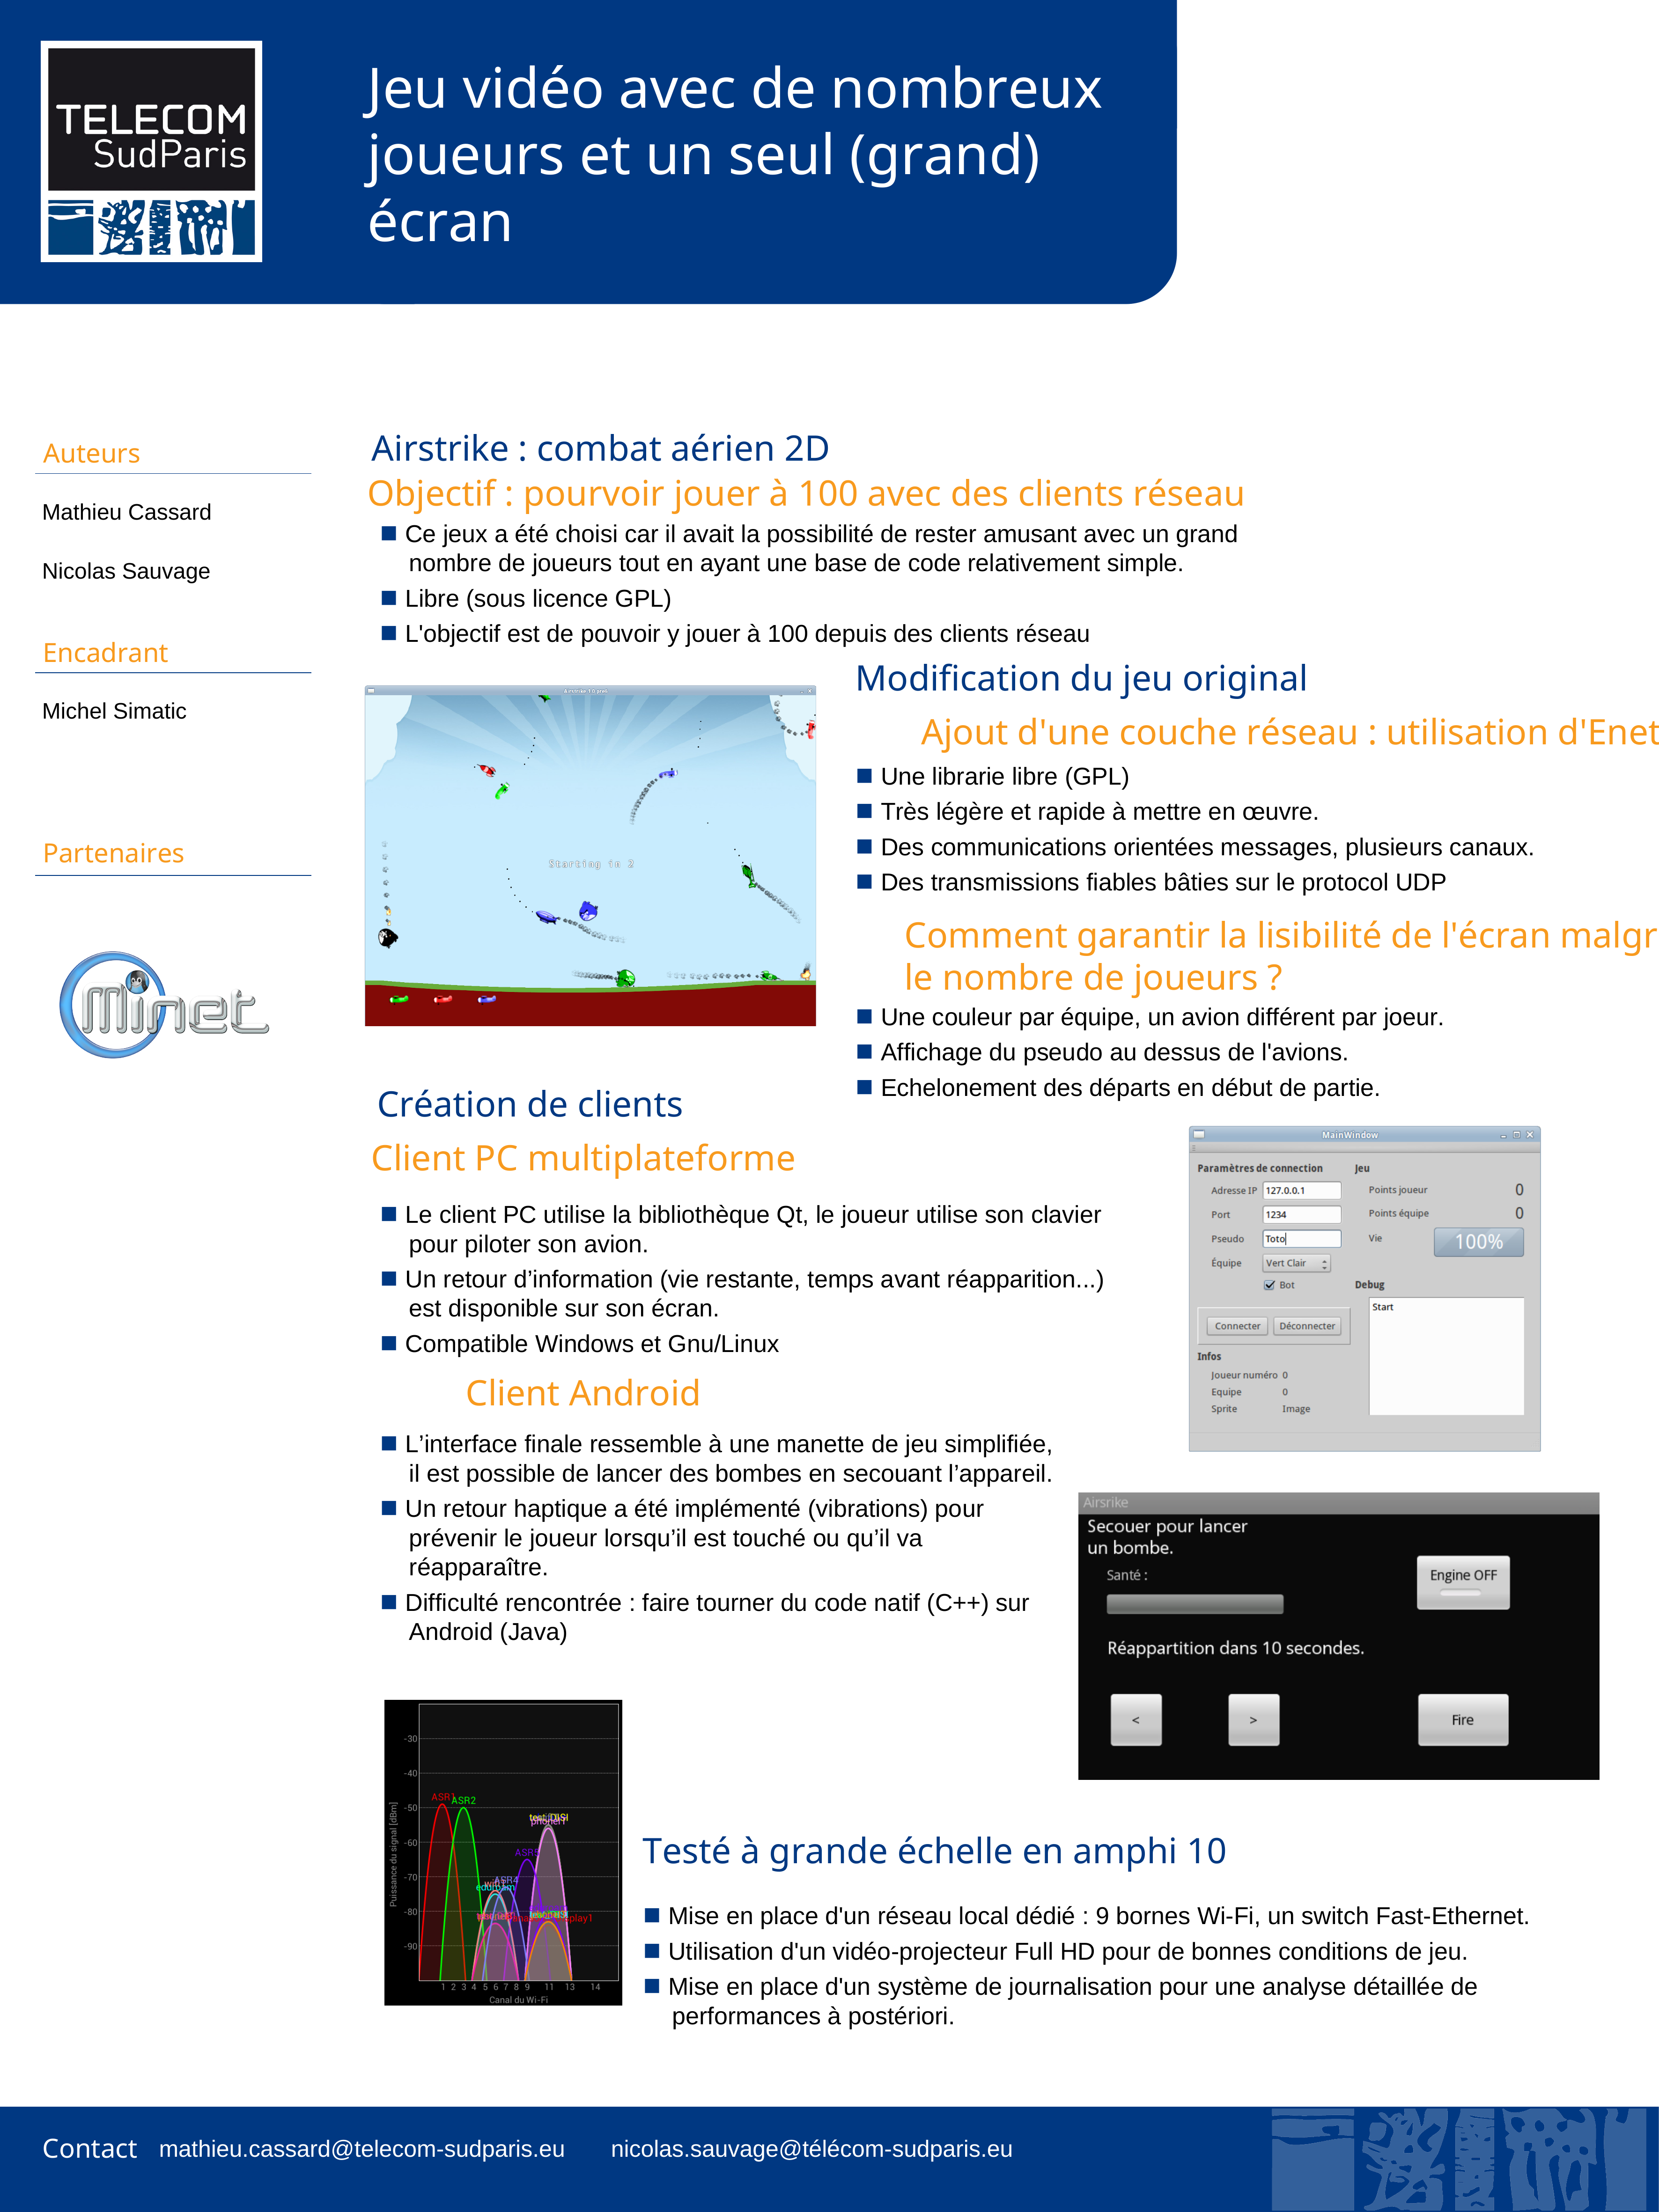

# Jeu vidéo avec de nombreux joueurs et un seul (grand) écran
Airstrike : combat aérien 2D
Auteurs
Objectif : pourvoir jouer à 100 avec des clients réseau
Mathieu Cassard
Nicolas Sauvage
 Ce jeux a été choisi car il avait la possibilité de rester amusant avec un grand nombre de joueurs tout en ayant une base de code relativement simple.
 Libre (sous licence GPL)
 L'objectif est de pouvoir y jouer à 100 depuis des clients réseau
Encadrant
Modification du jeu original
Michel Simatic
Ajout d'une couche réseau : utilisation d'Enet
 Une librarie libre (GPL)
 Très légère et rapide à mettre en œuvre.
 Des communications orientées messages, plusieurs canaux.
 Des transmissions fiables bâties sur le protocol UDP
Partenaires
Comment garantir la lisibilité de l'écran malgré
le nombre de joueurs ?
 Une couleur par équipe, un avion différent par joeur.
 Affichage du pseudo au dessus de l'avions.
 Echelonement des départs en début de partie.
Création de clients
Client PC multiplateforme
 Le client PC utilise la bibliothèque Qt, le joueur utilise son clavier pour piloter son avion.
 Un retour d’information (vie restante, temps avant réapparition...) est disponible sur son écran.
 Compatible Windows et Gnu/Linux
Client Android
 L’interface finale ressemble à une manette de jeu simplifiée, il est possible de lancer des bombes en secouant l’appareil.
 Un retour haptique a été implémenté (vibrations) pour prévenir le joueur lorsqu’il est touché ou qu’il va réapparaître.
 Difficulté rencontrée : faire tourner du code natif (C++) sur Android (Java)
Testé à grande échelle en amphi 10
 Mise en place d'un réseau local dédié : 9 bornes Wi-Fi, un switch Fast-Ethernet.
 Utilisation d'un vidéo-projecteur Full HD pour de bonnes conditions de jeu.
 Mise en place d'un système de journalisation pour une analyse détaillée de performances à postériori.
﻿mathieu.cassard@telecom-sudparis.eu nicolas.sauvage@télécom-sudparis.eu